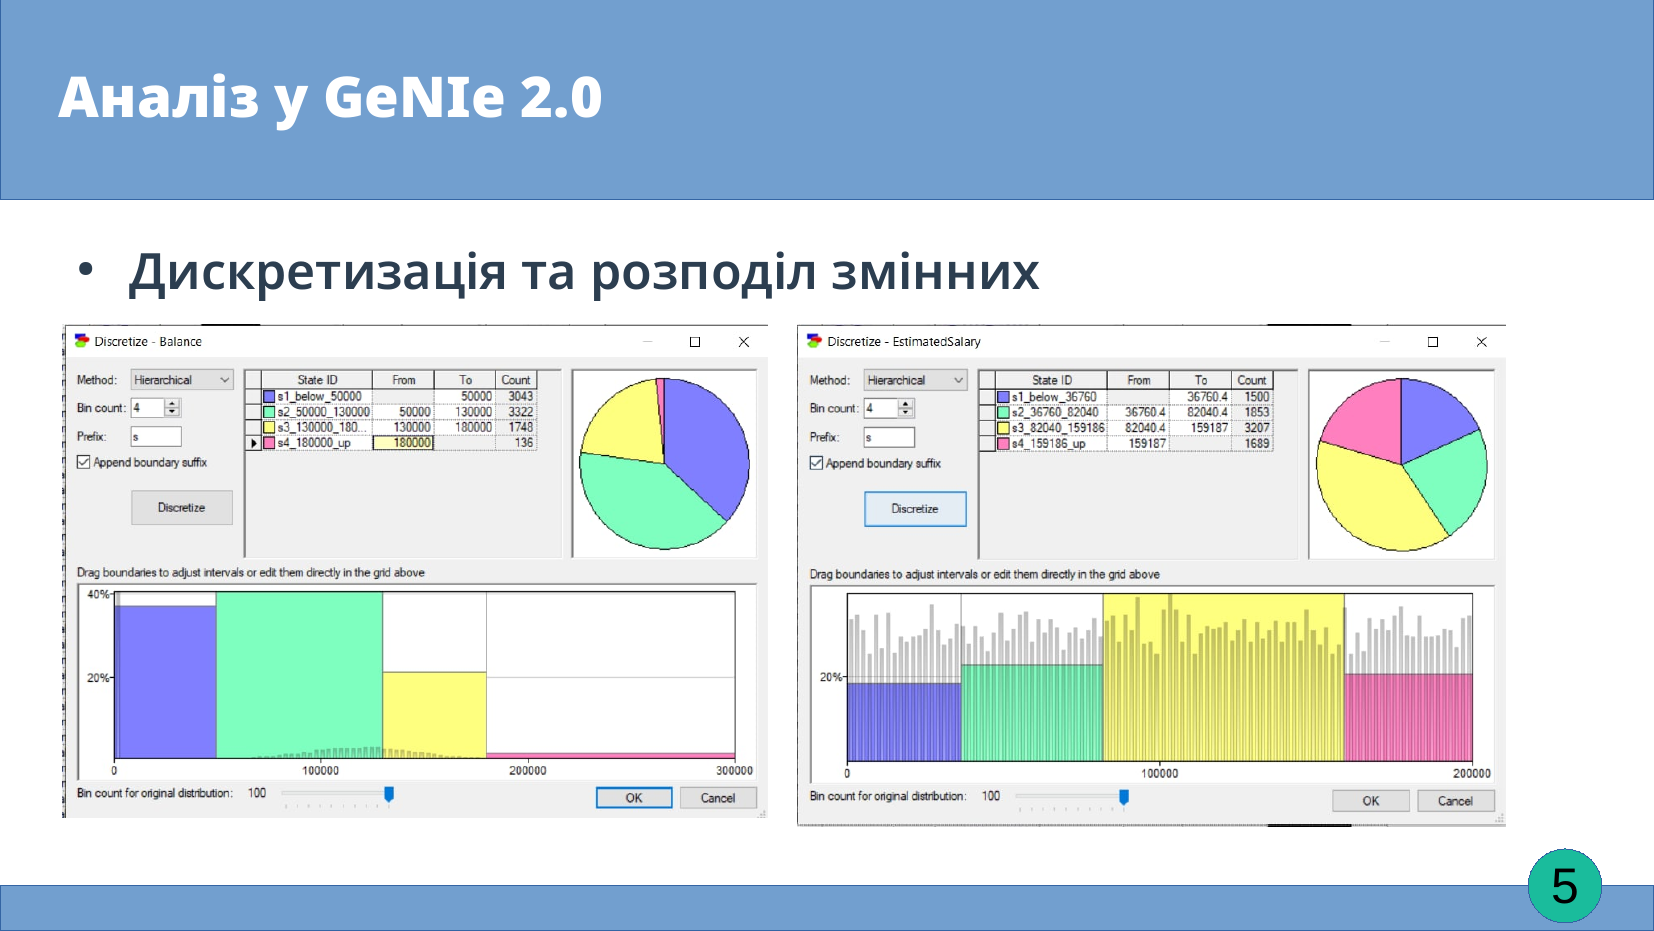

# Аналіз у GeNIe 2.0
Дискретизація та розподіл змінних